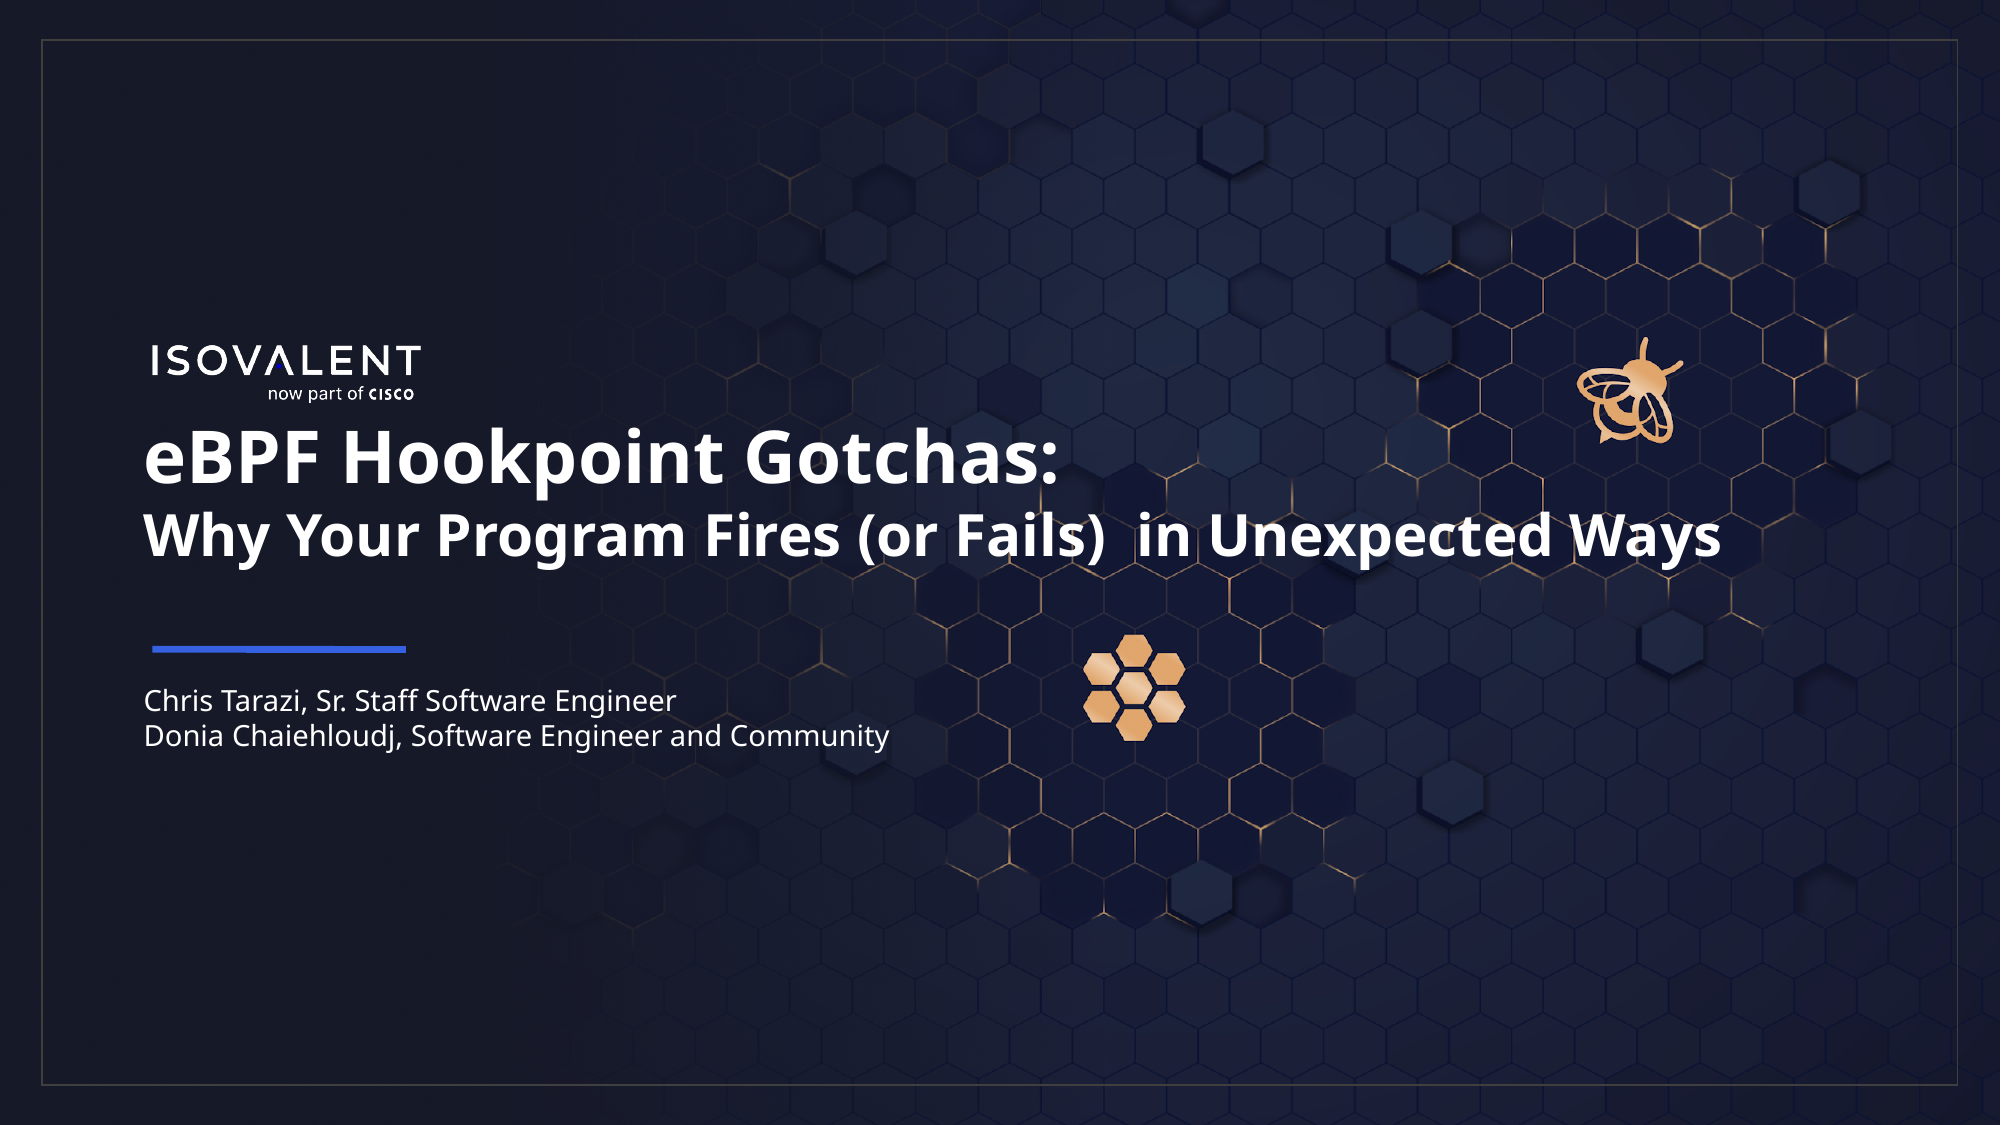

# eBPF Hookpoint Gotchas: Why Your Program Fires (or Fails) in Unexpected Ways
Chris Tarazi, Sr. Staff Software Engineer
Donia Chaiehloudj, Software Engineer and Community